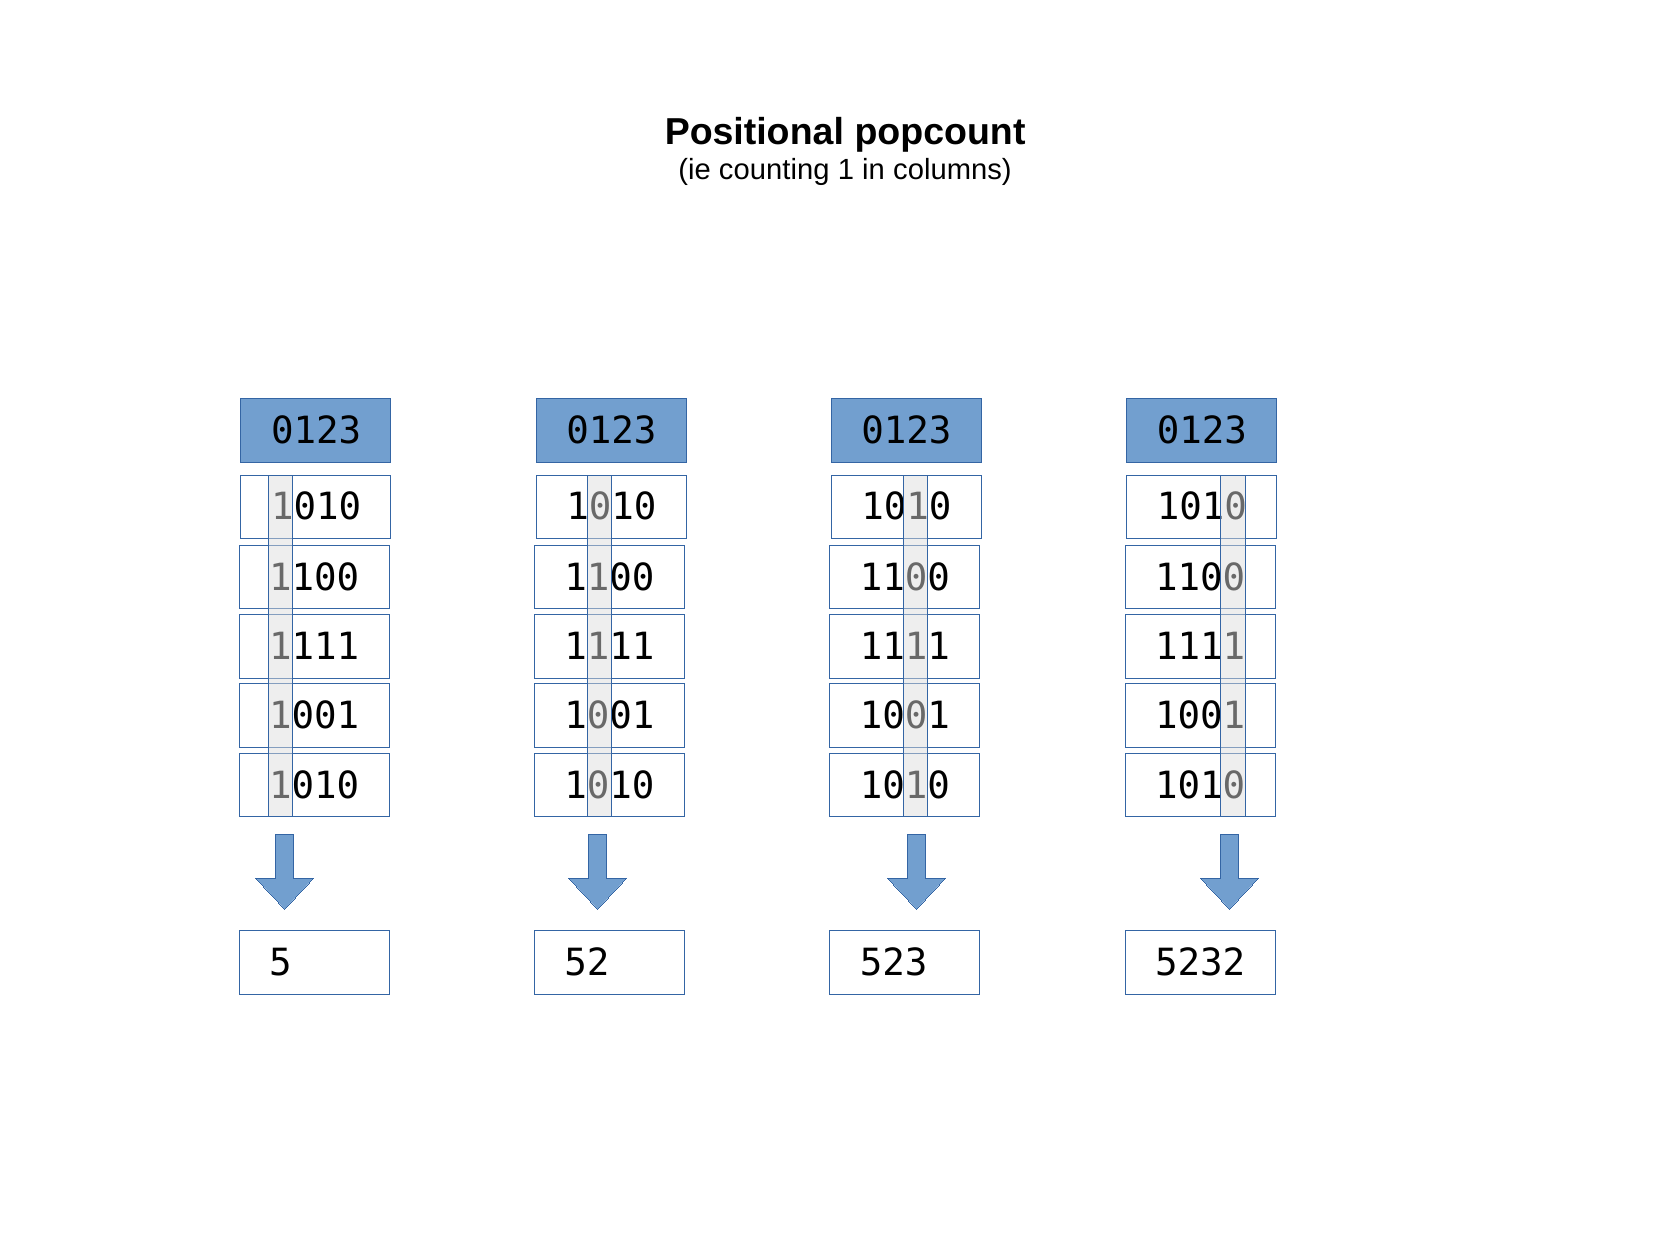

Positional popcount
(ie counting 1 in columns)
0123
0123
0123
0123
1010
1010
1010
1010
1100
1100
1100
1100
1111
1111
1111
1111
1001
1001
1001
1001
1010
1010
1010
1010
5
52
523
5232